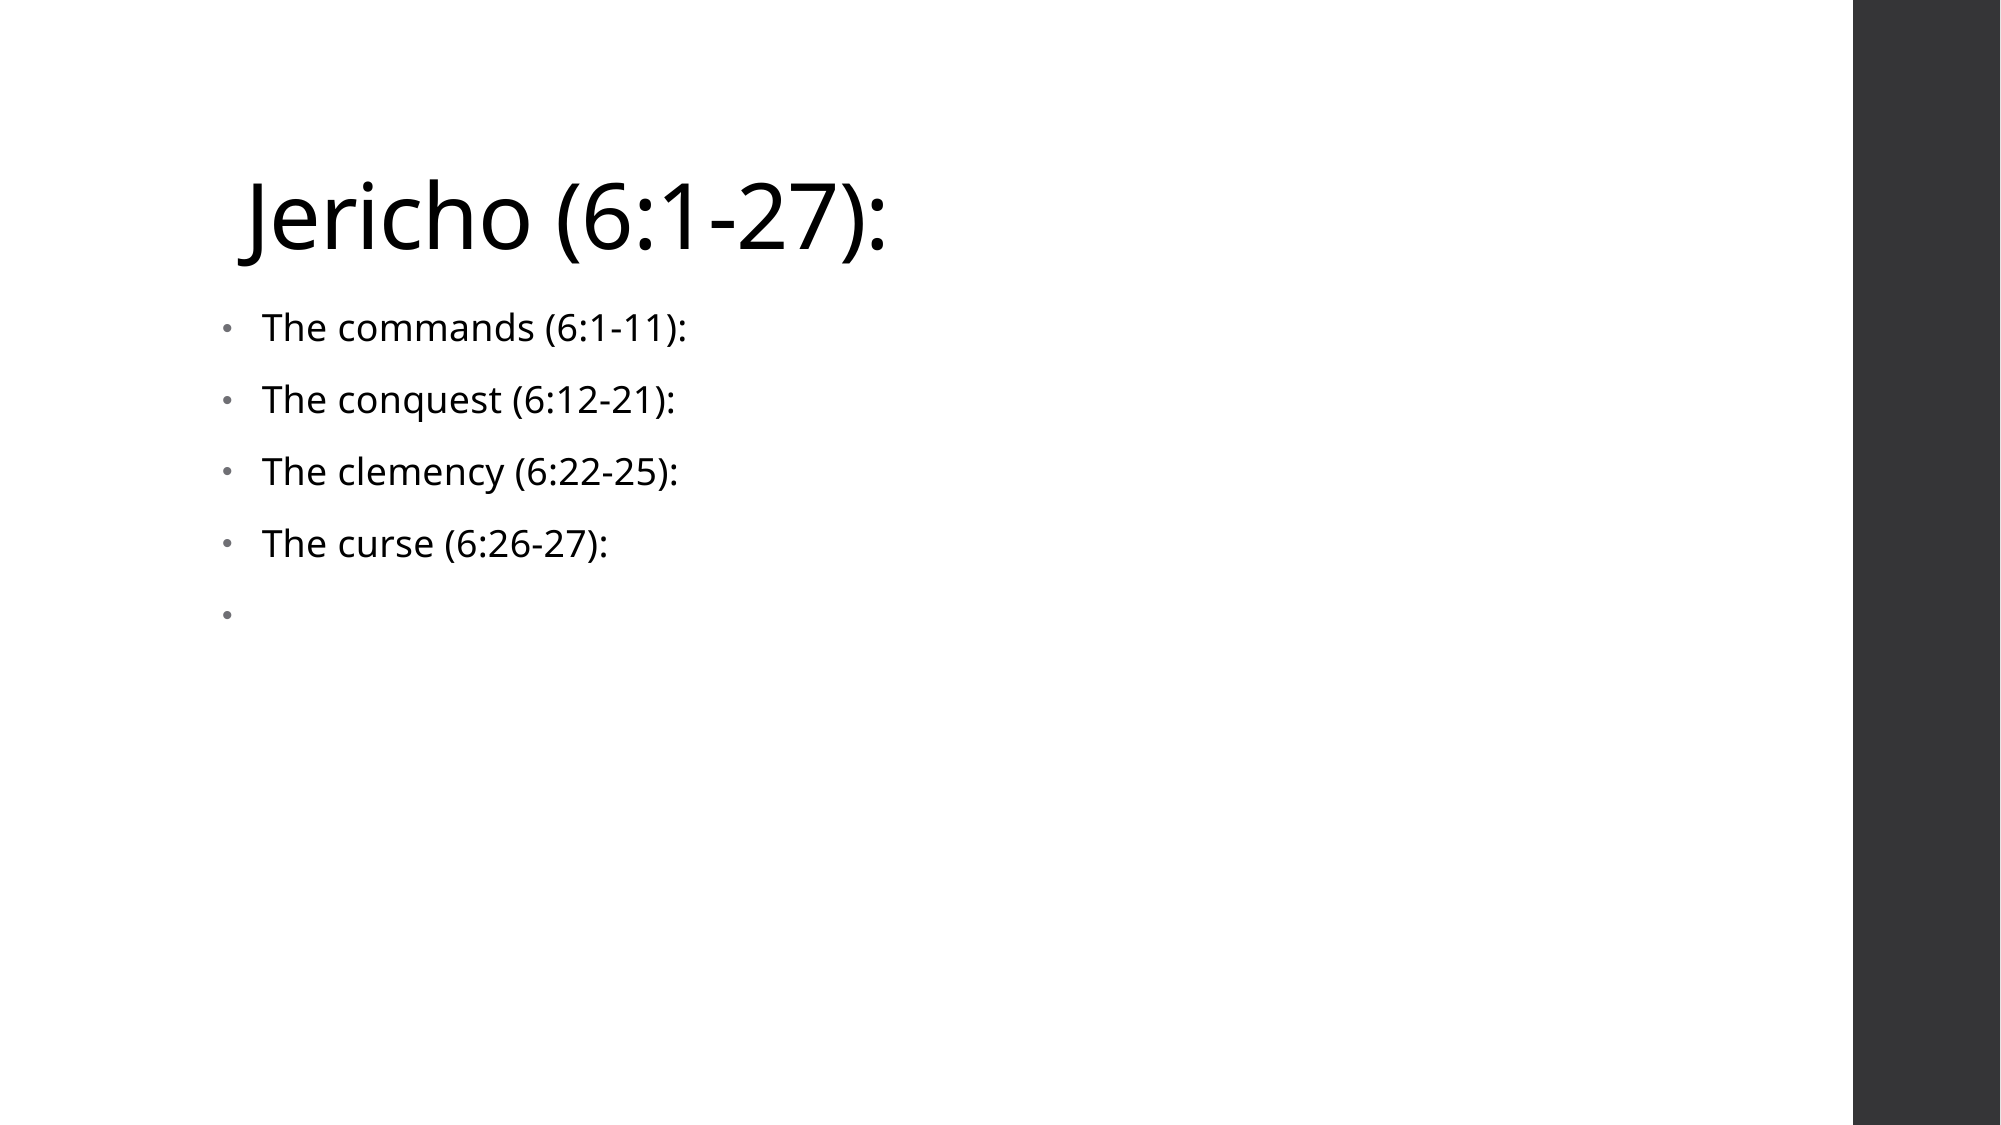

# Jericho (6:1-27):
 The commands (6:1-11):
 The conquest (6:12-21):
 The clemency (6:22-25):
 The curse (6:26-27):